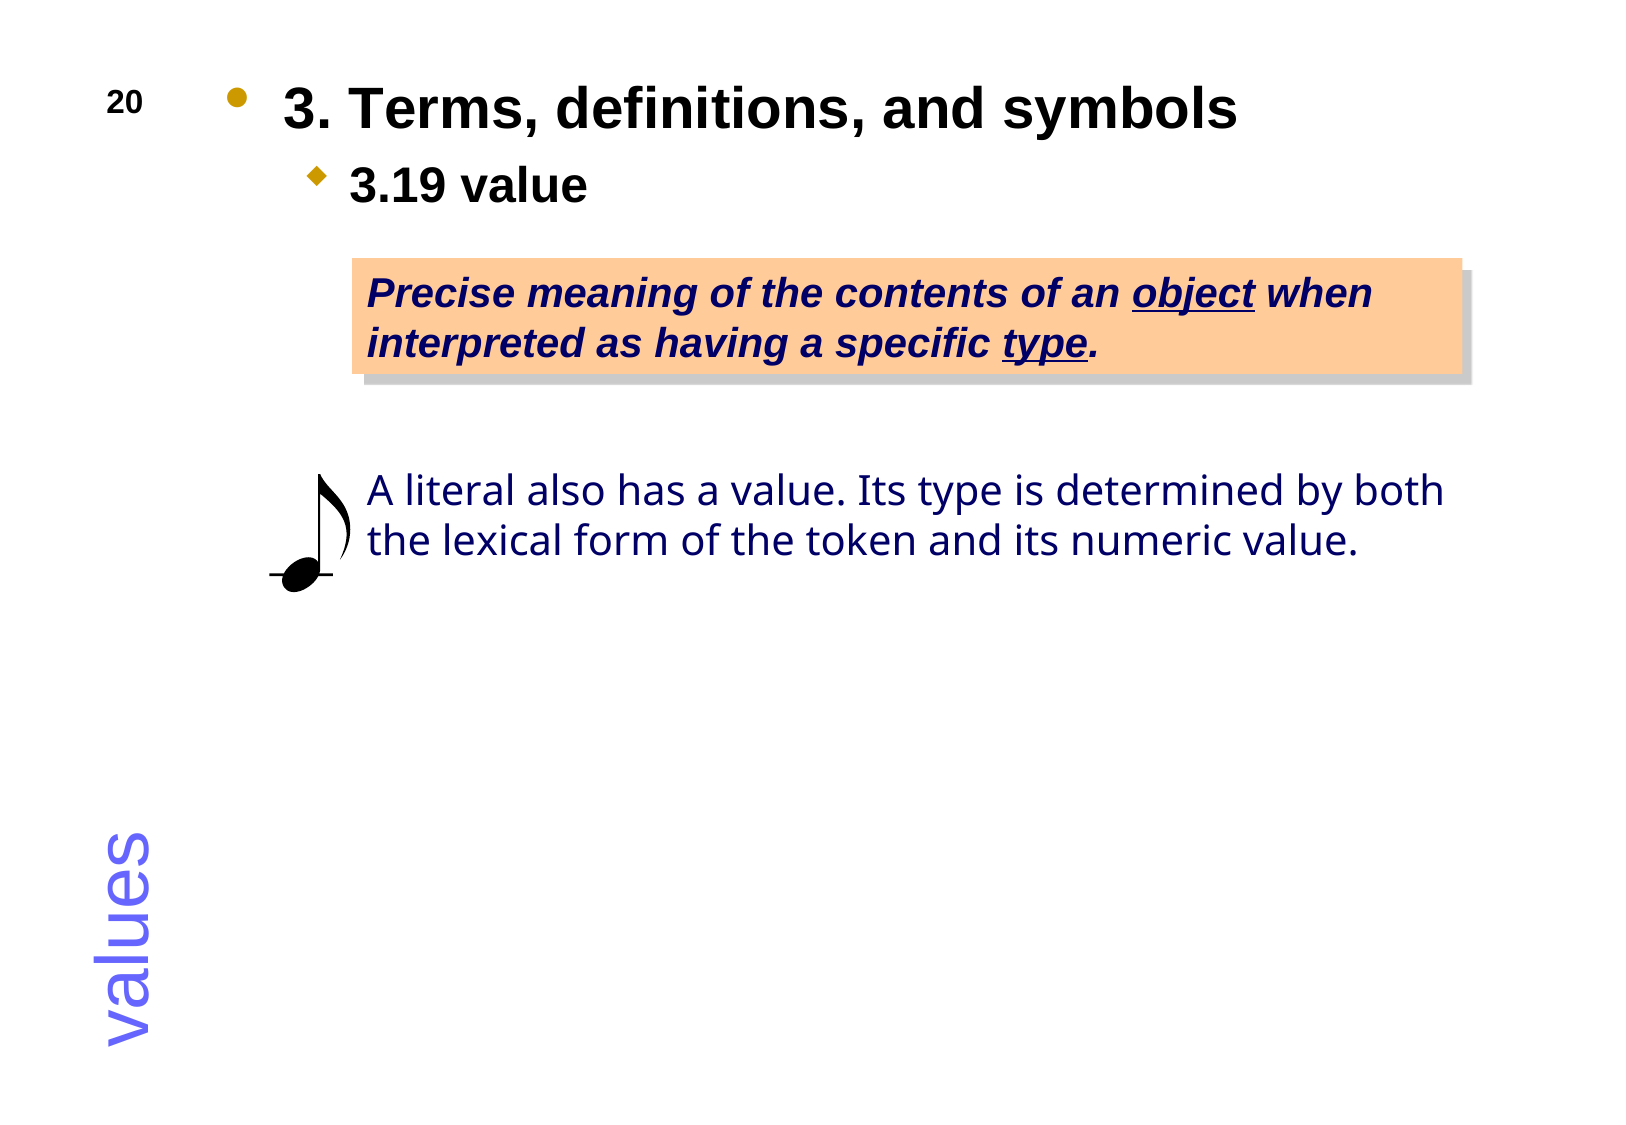

20
3. Terms, definitions, and symbols
3.19 value
Precise meaning of the contents of an object when interpreted as having a specific type.
A literal also has a value. Its type is determined by both the lexical form of the token and its numeric value.
# values